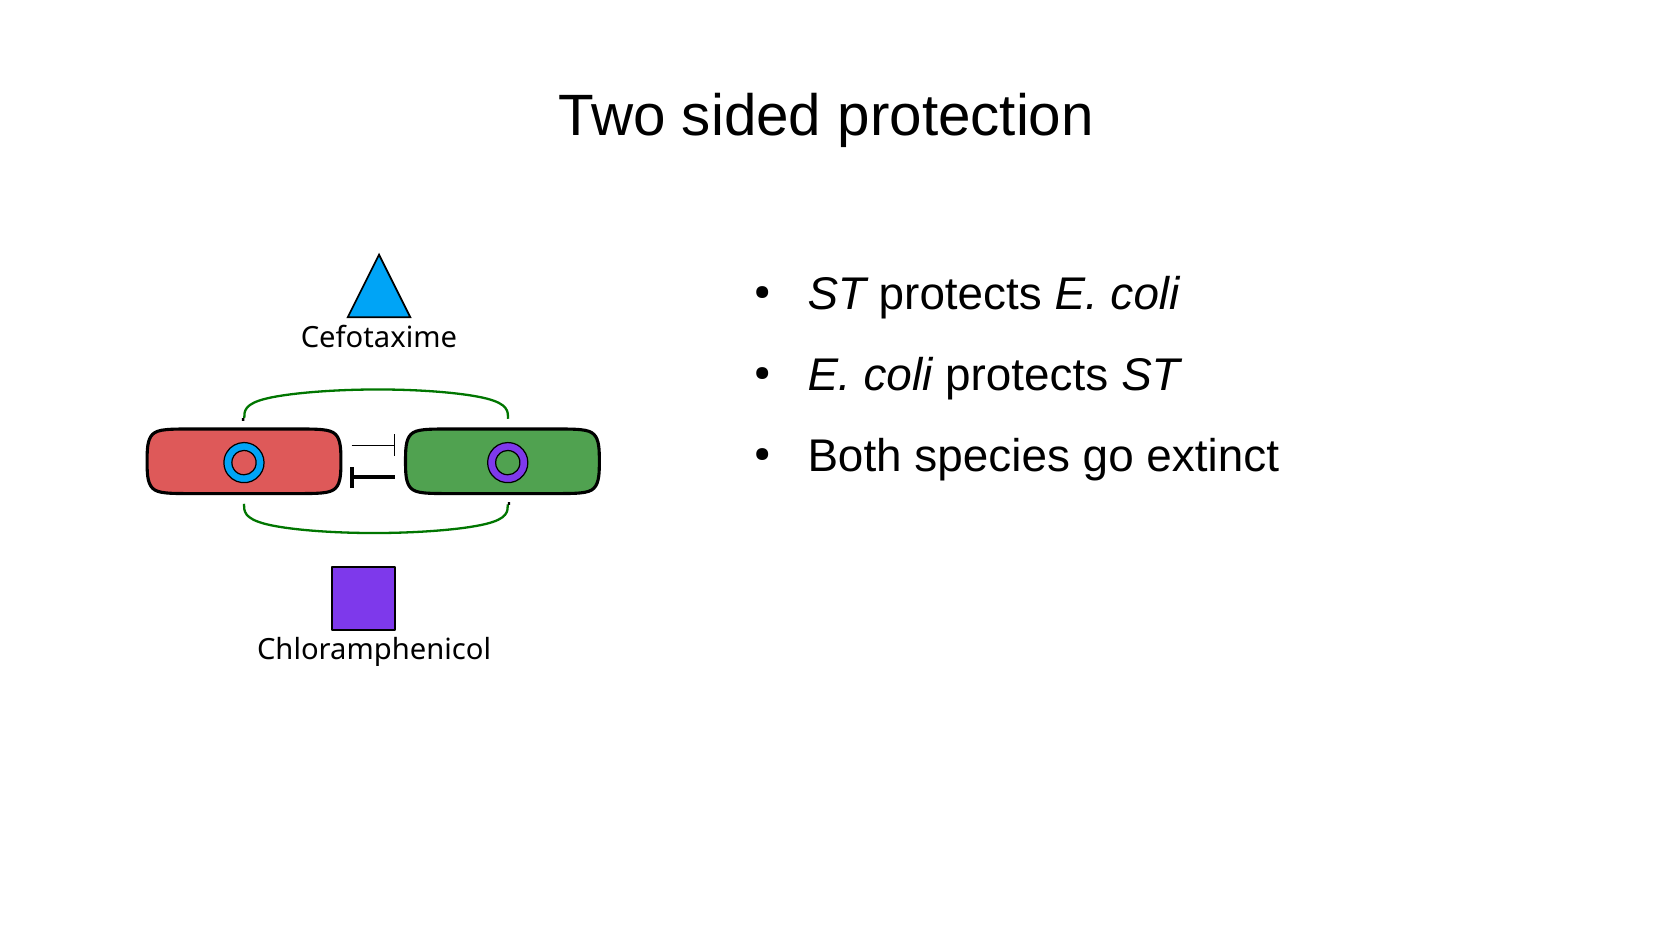

# Two sided protection
ST protects E. coli
E. coli protects ST
Both species go extinct